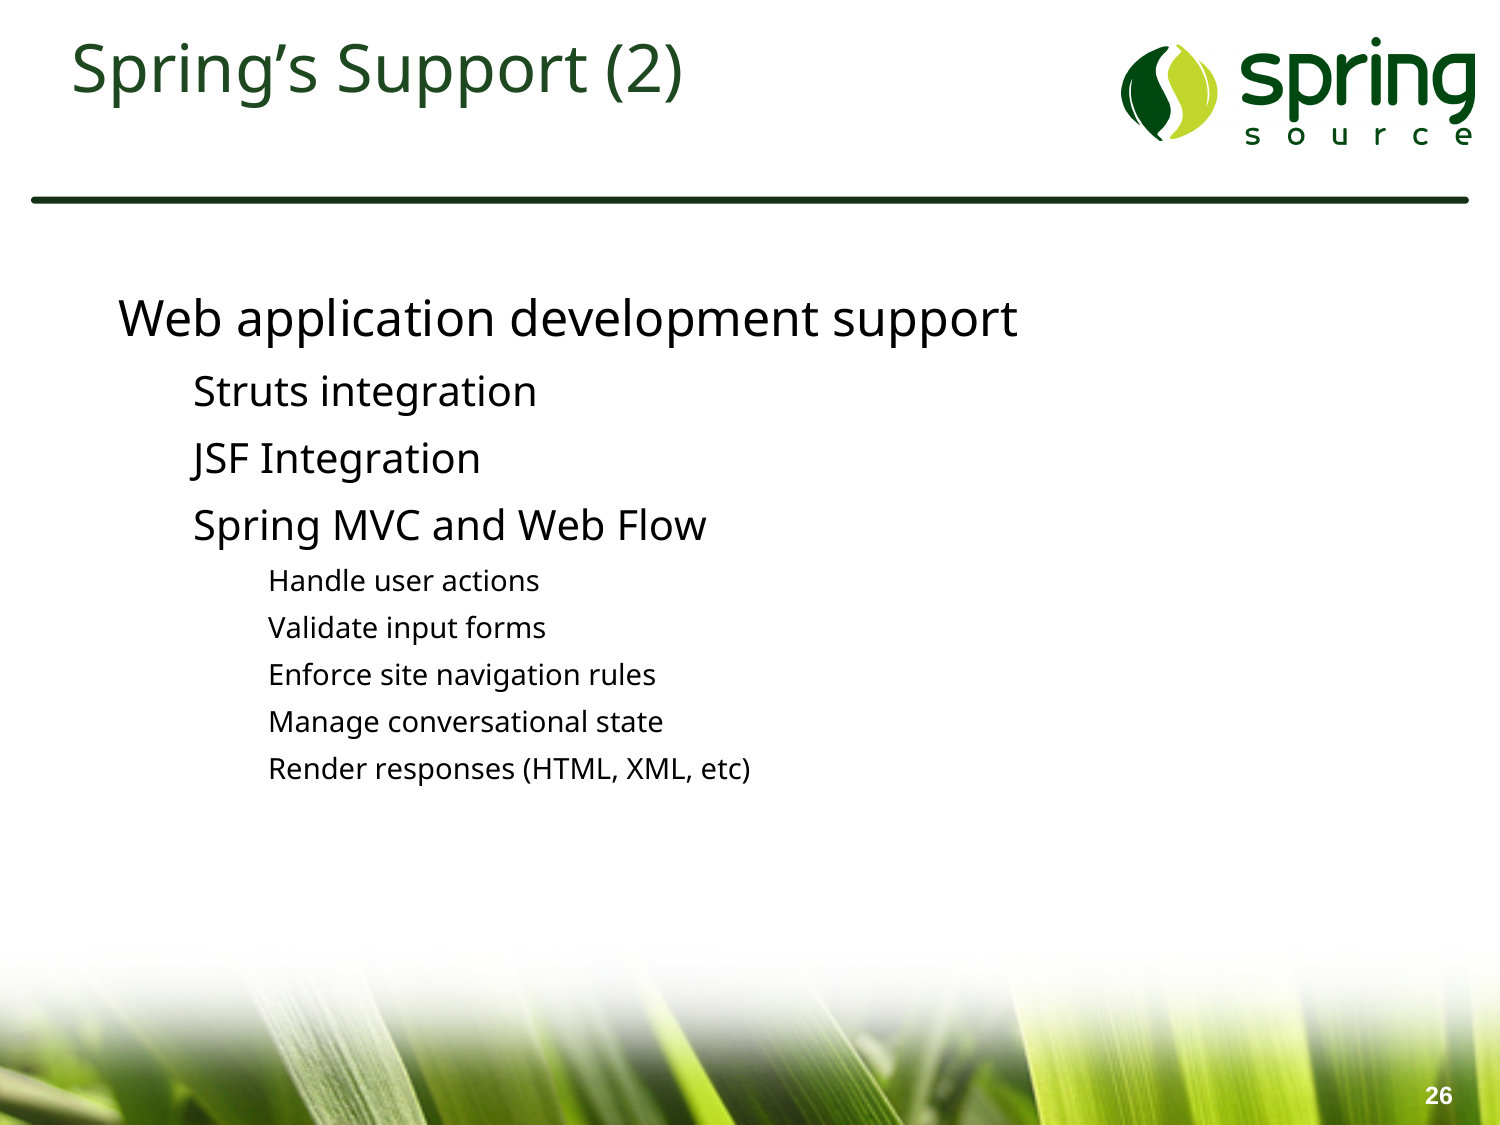

# Spring’s Support (2)
Web application development support
Struts integration
JSF Integration
Spring MVC and Web Flow
Handle user actions
Validate input forms
Enforce site navigation rules
Manage conversational state
Render responses (HTML, XML, etc)